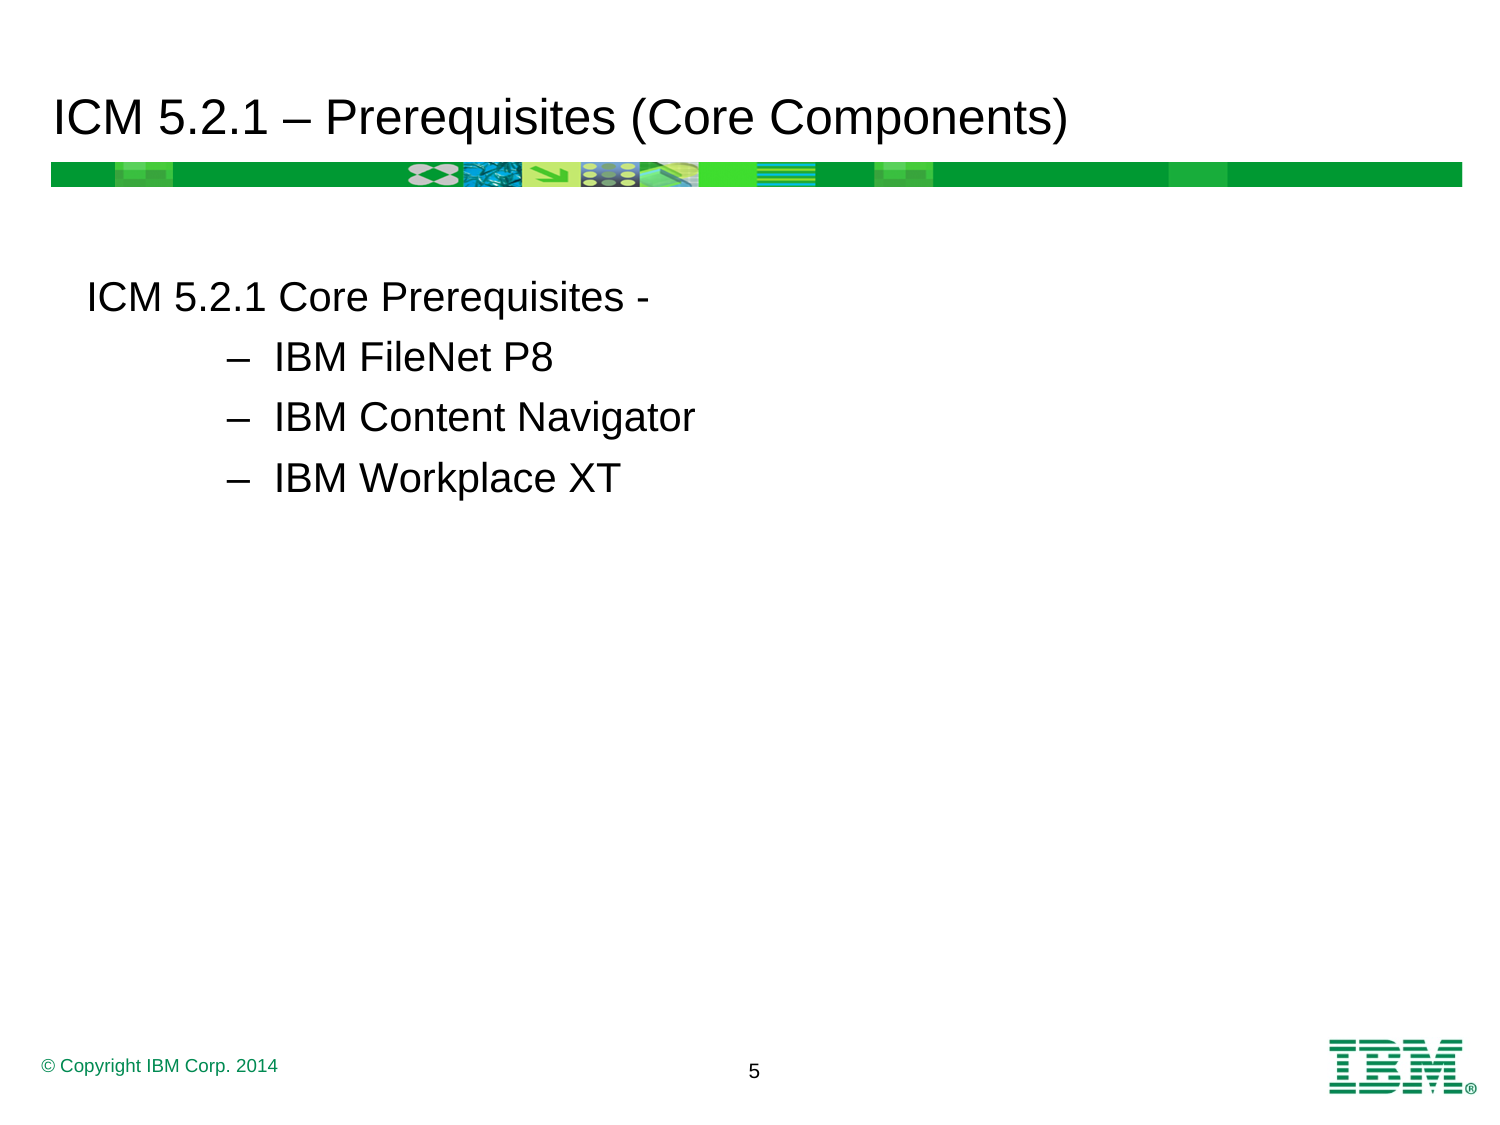

# ICM 5.2.1 – Prerequisites (Core Components)
ICM 5.2.1 Core Prerequisites -
IBM FileNet P8
IBM Content Navigator
IBM Workplace XT
5